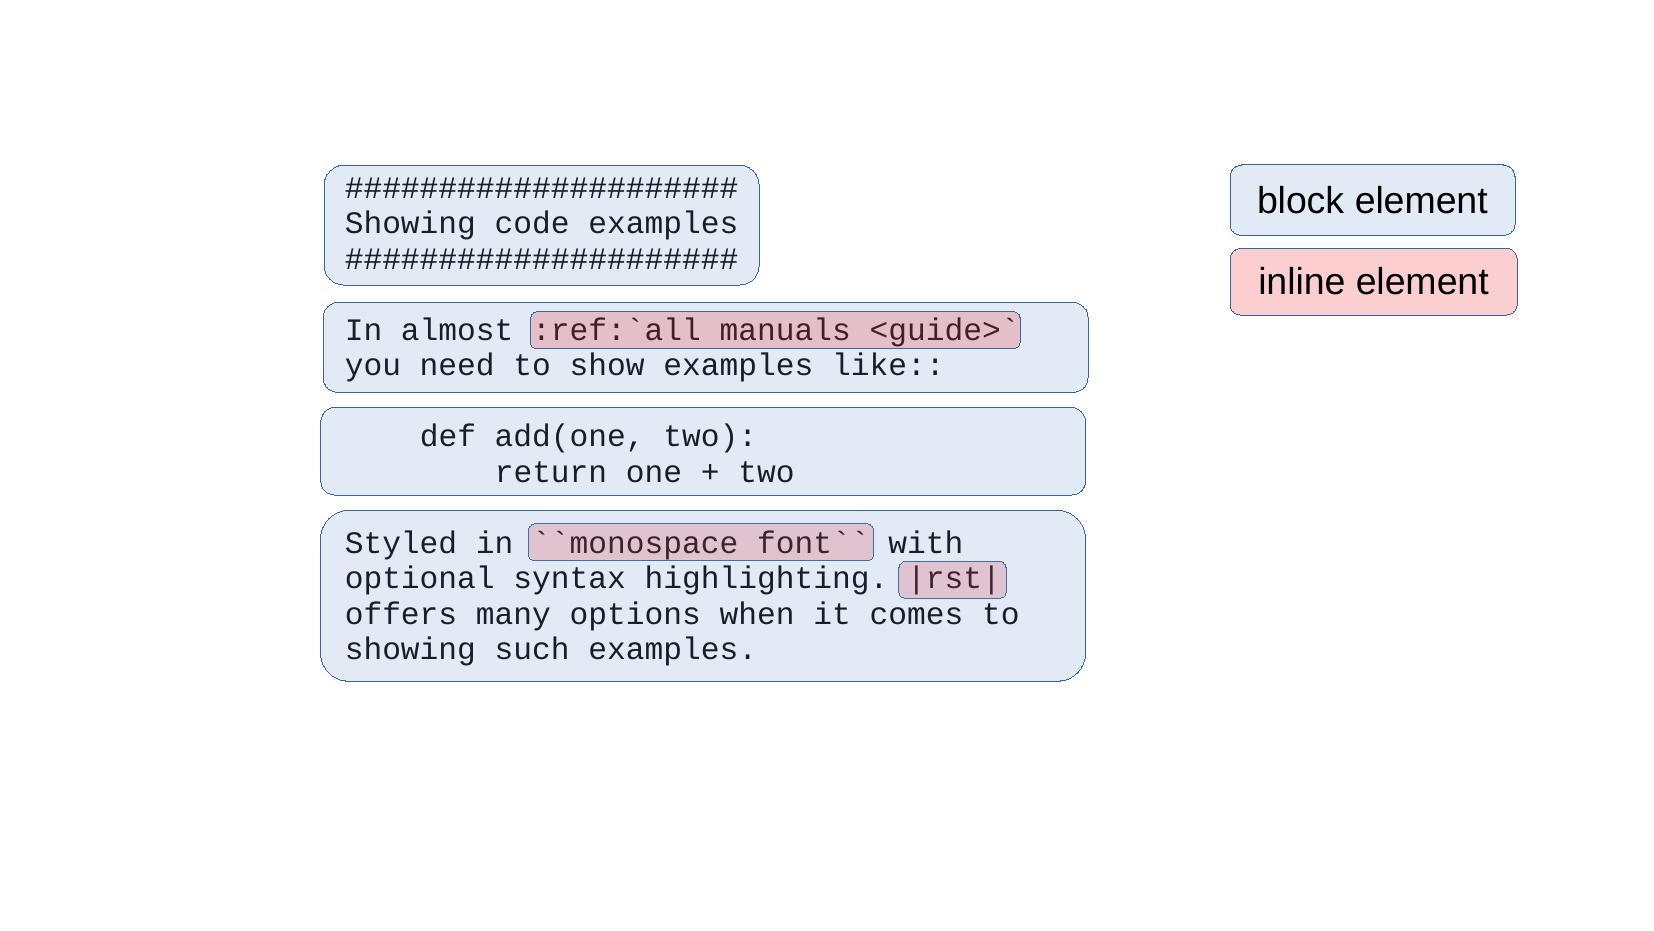

#####################
Showing code examples
#####################
In almost :ref:`all manuals <guide>`
you need to show examples like::
	def add(one, two):
 	return one + two
Styled in ``monospace font`` with
optional syntax highlighting. |rst|
offers many options when it comes to
showing such examples.
block element
inline element